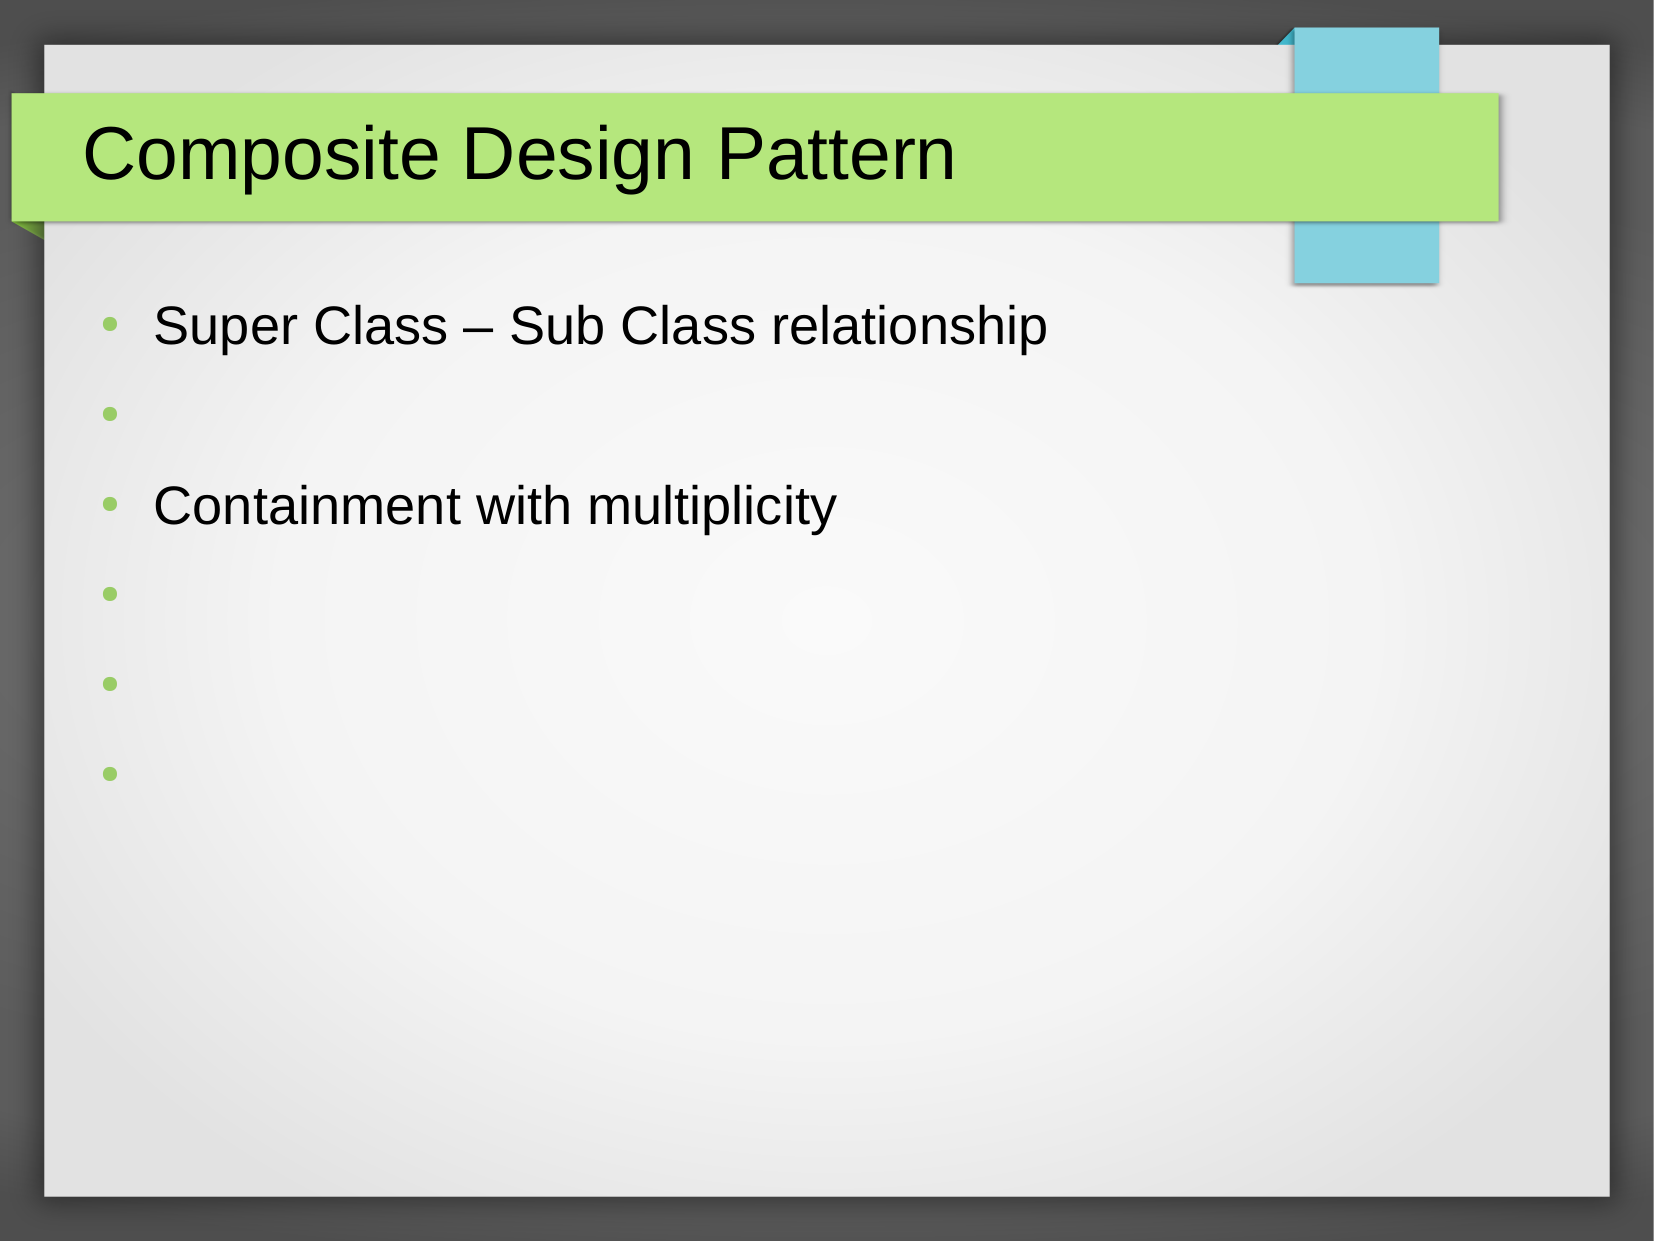

# Composite Design Pattern
Super Class – Sub Class relationship
Containment with multiplicity